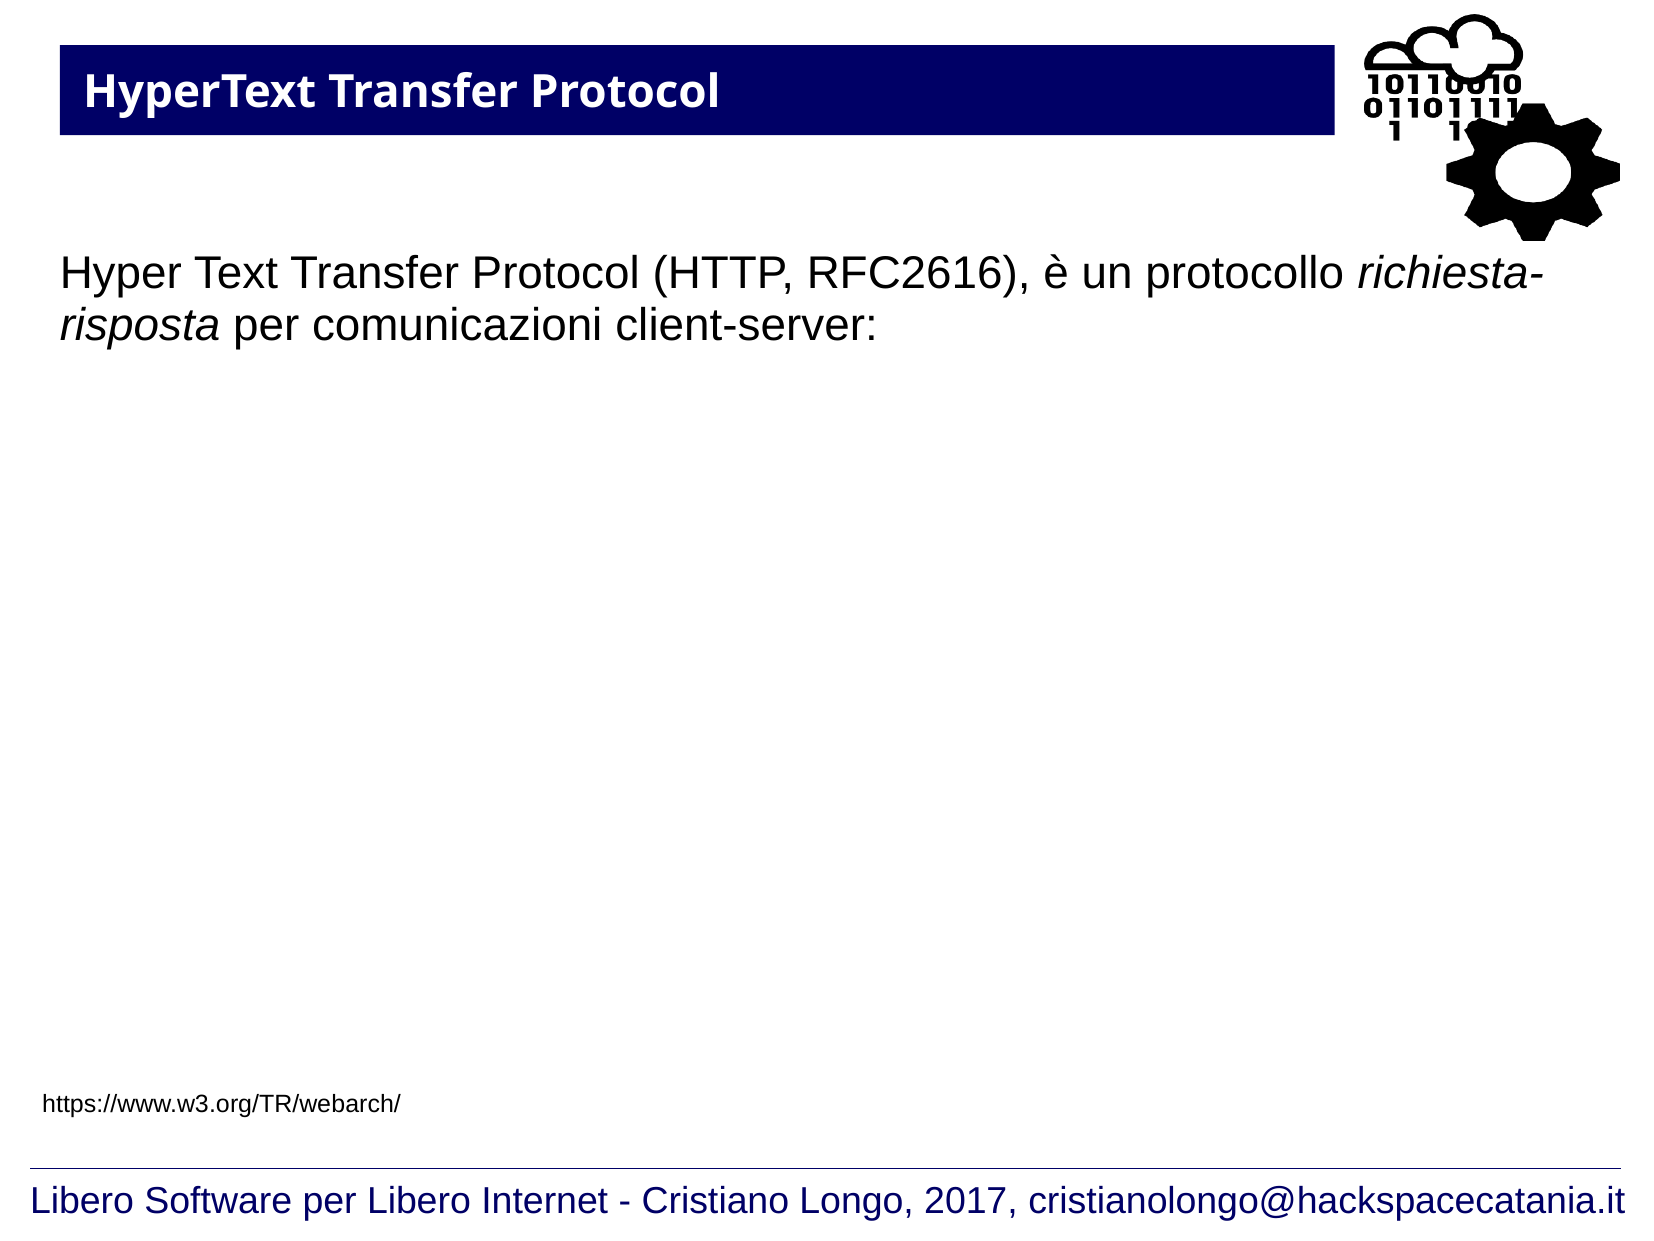

# HyperText Transfer Protocol
Hyper Text Transfer Protocol (HTTP, RFC2616), è un protocollo richiesta-risposta per comunicazioni client-server:
https://www.w3.org/TR/webarch/
Libero Software per Libero Internet - Cristiano Longo, 2017, cristianolongo@hackspacecatania.it